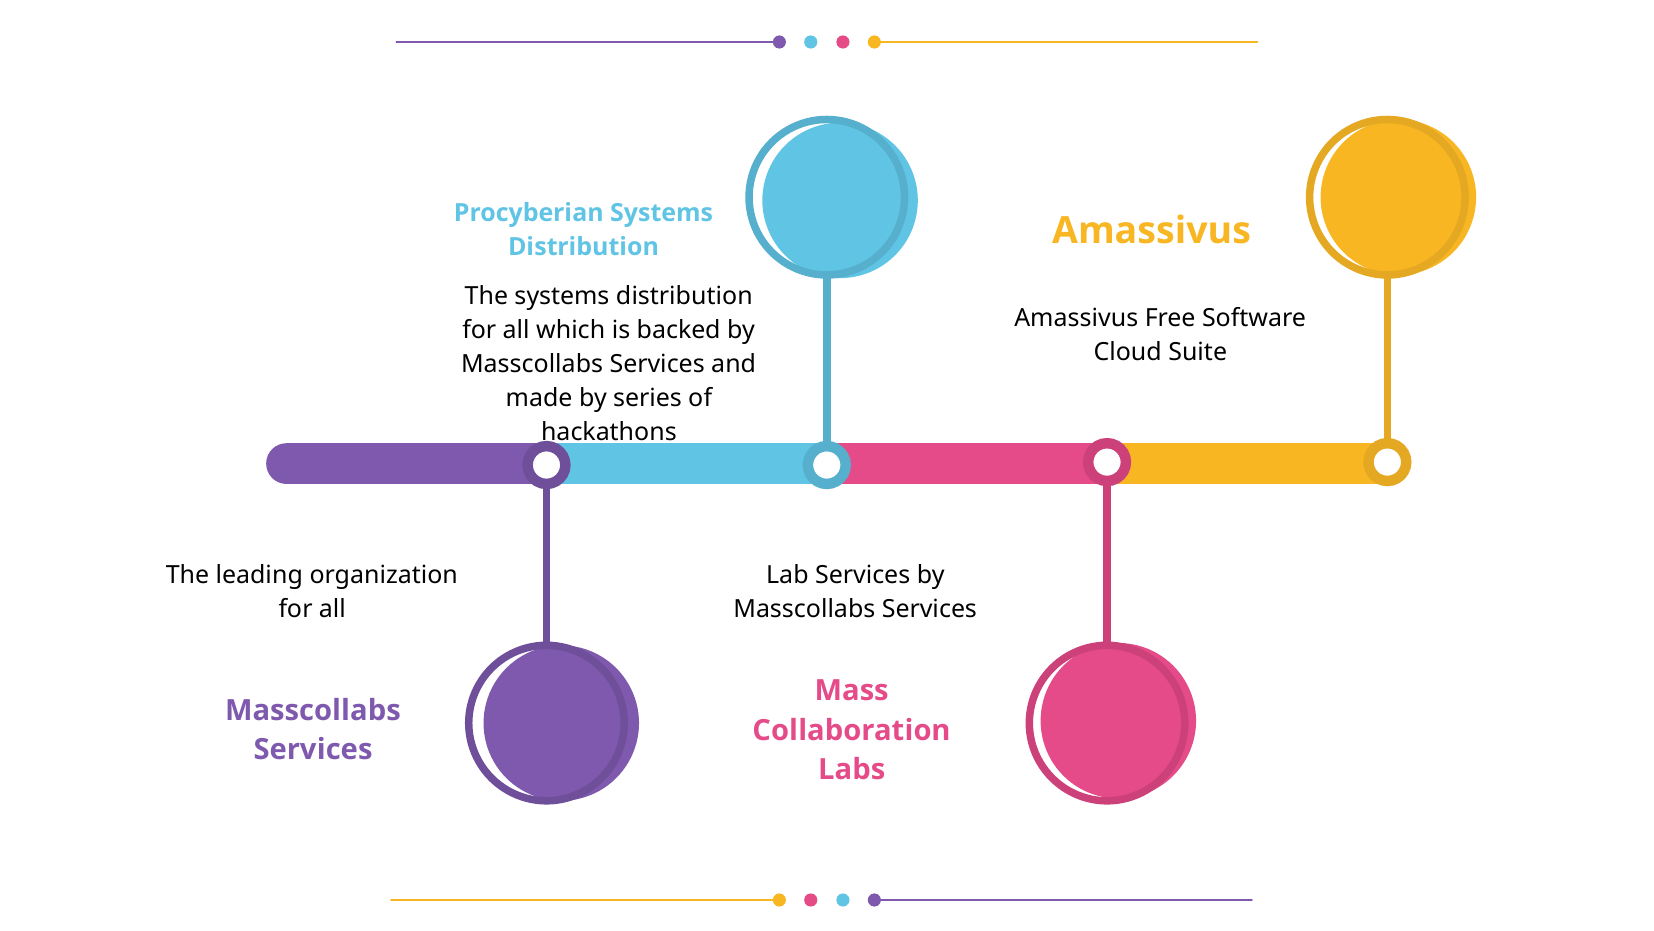

Procyberian Systems Distribution
Amassivus
Amassivus Free Software Cloud Suite
The systems distribution for all which is backed by Masscollabs Services and made by series of hackathons
# The leading organization for all
Lab Services by Masscollabs Services
Mass Collaboration Labs
Masscollabs Services